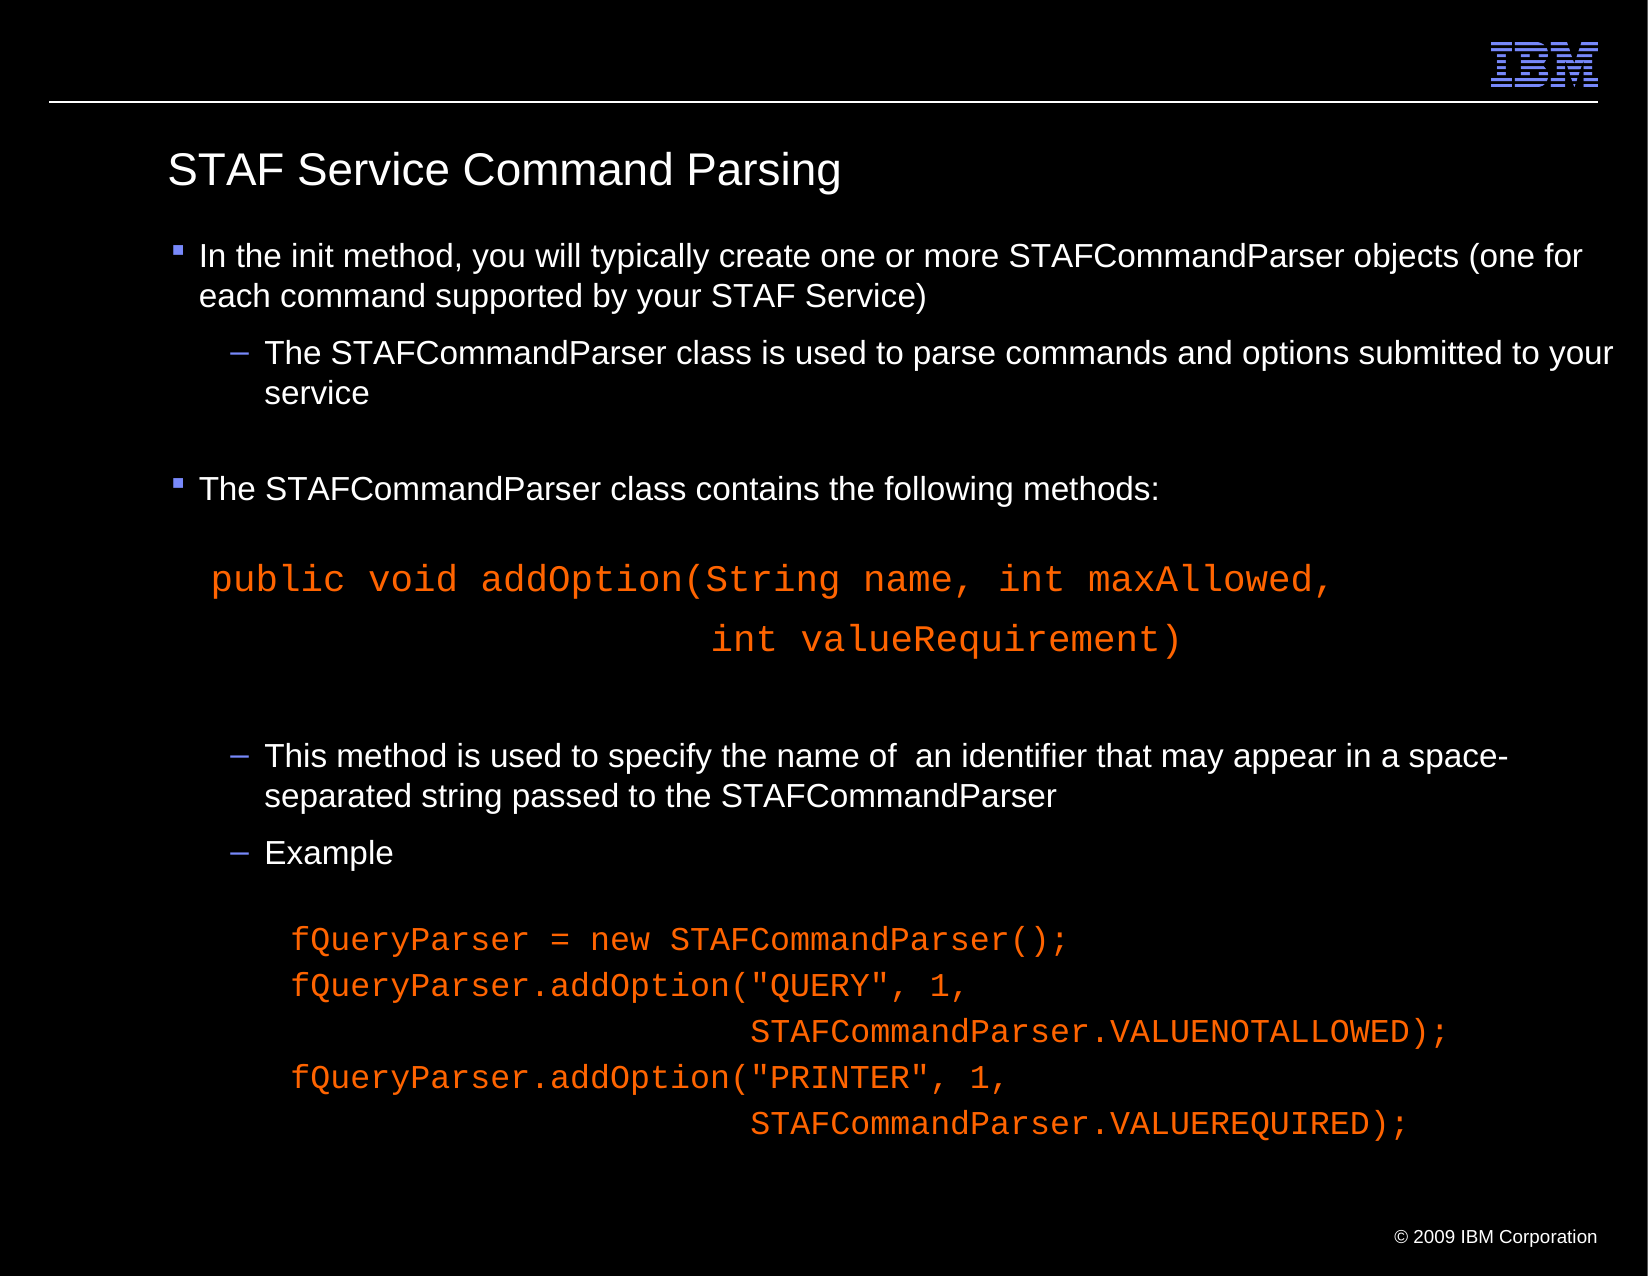

# STAF Service Command Parsing
In the init method, you will typically create one or more STAFCommandParser objects (one for each command supported by your STAF Service)
The STAFCommandParser class is used to parse commands and options submitted to your service
The STAFCommandParser class contains the following methods:
 public void addOption(String name, int maxAllowed,
 int valueRequirement)
This method is used to specify the name of an identifier that may appear in a space-separated string passed to the STAFCommandParser
Example
 fQueryParser = new STAFCommandParser();
 fQueryParser.addOption("QUERY", 1,
 STAFCommandParser.VALUENOTALLOWED);
 fQueryParser.addOption("PRINTER", 1,
 STAFCommandParser.VALUEREQUIRED);